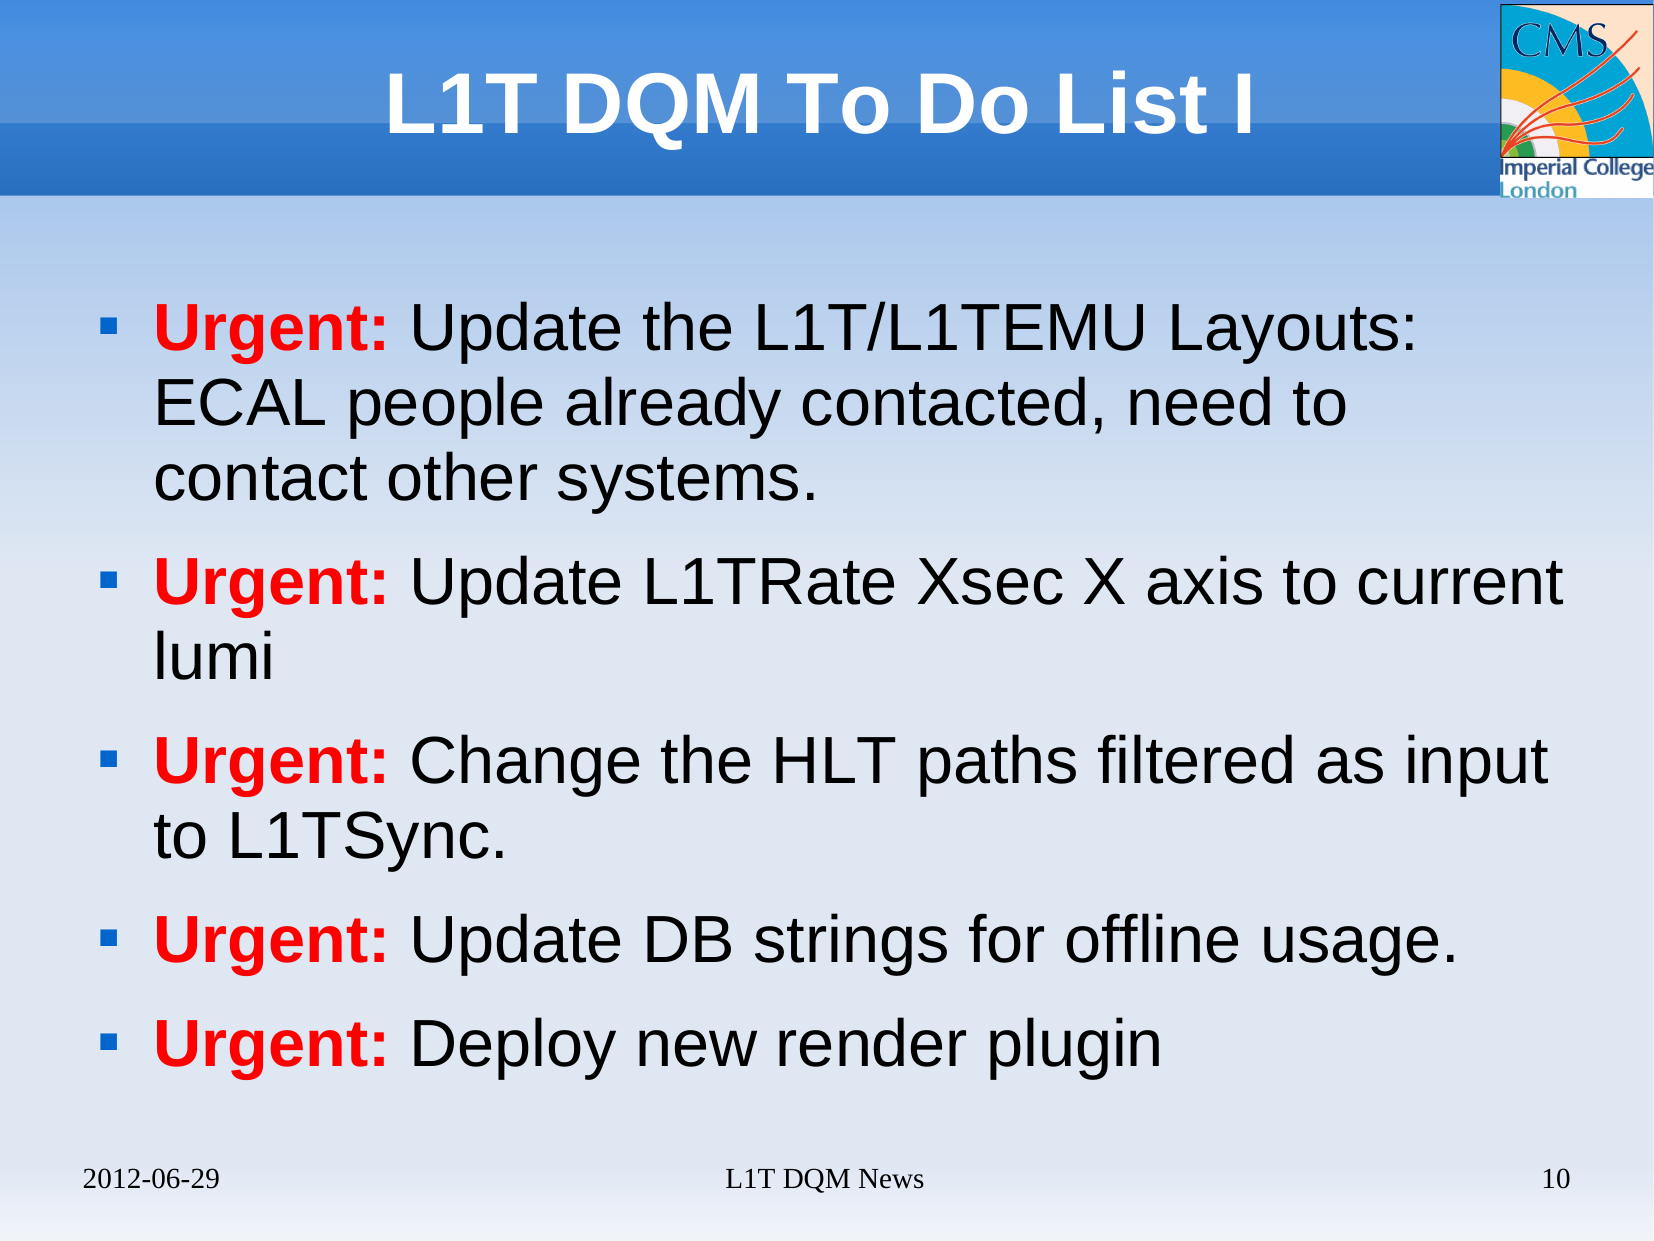

# L1T DQM To Do List I
Urgent: Update the L1T/L1TEMU Layouts: ECAL people already contacted, need to contact other systems.
Urgent: Update L1TRate Xsec X axis to current lumi
Urgent: Change the HLT paths filtered as input to L1TSync.
Urgent: Update DB strings for offline usage.
Urgent: Deploy new render plugin
2012-06-29
L1T DQM News
10